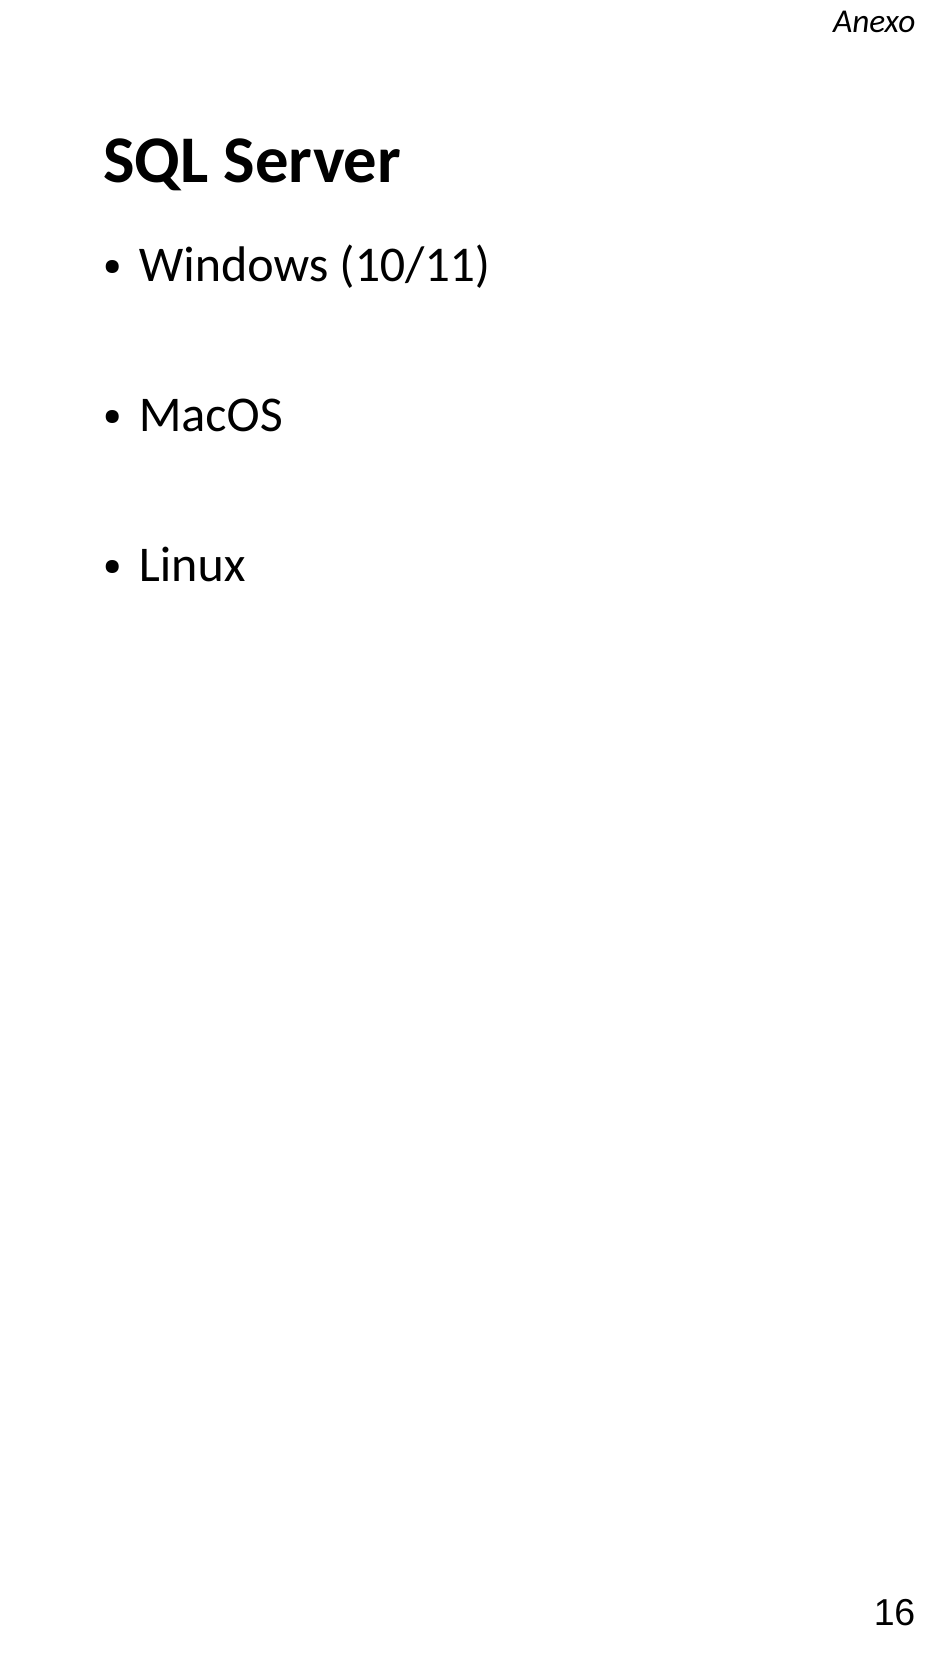

Anexo
SQL Server
Windows (10/11)
MacOS
Linux